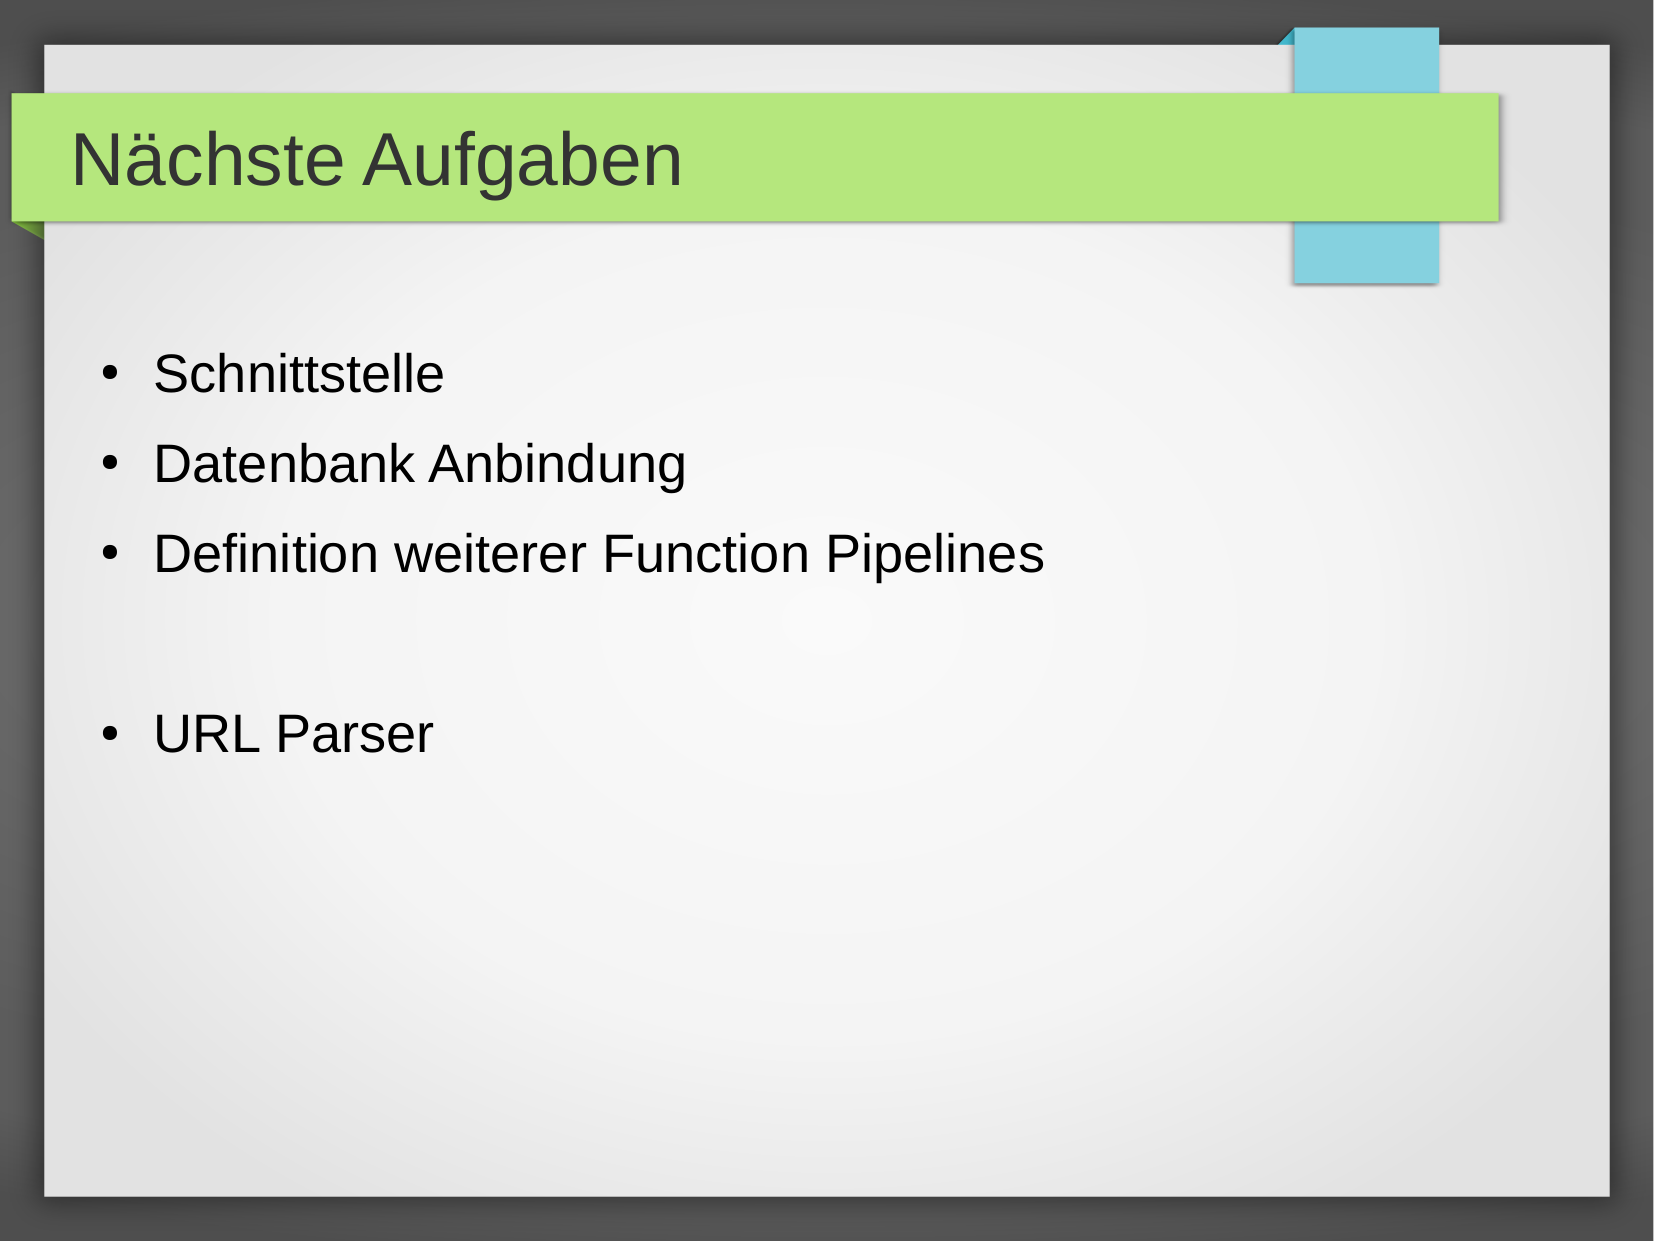

# Nächste Aufgaben
Schnittstelle
Datenbank Anbindung
Definition weiterer Function Pipelines
URL Parser